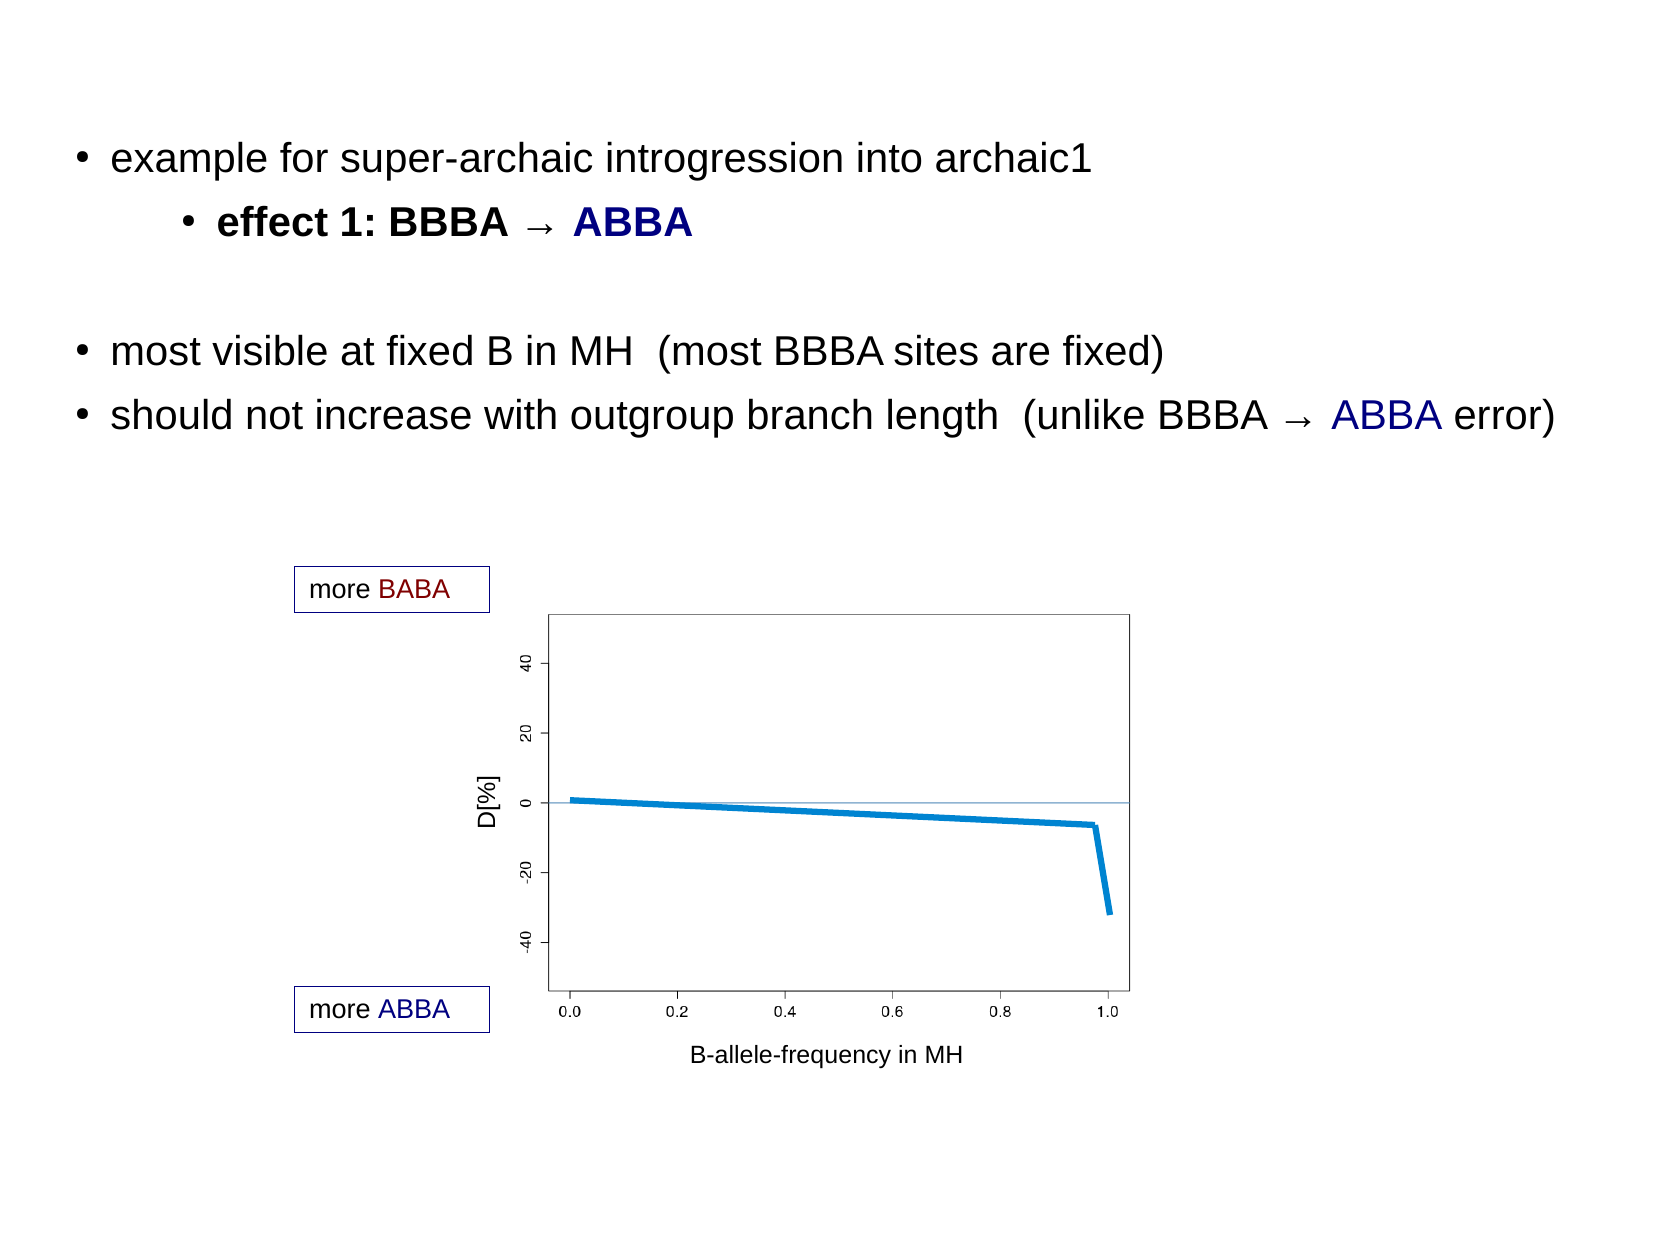

# example for super-archaic introgression into archaic1
effect 1: BBBA → ABBA
most visible at fixed B in MH (most BBBA sites are fixed)
should not increase with outgroup branch length (unlike BBBA → ABBA error)
more BABA
more ABBA
B-allele-frequency in MH
D[%]